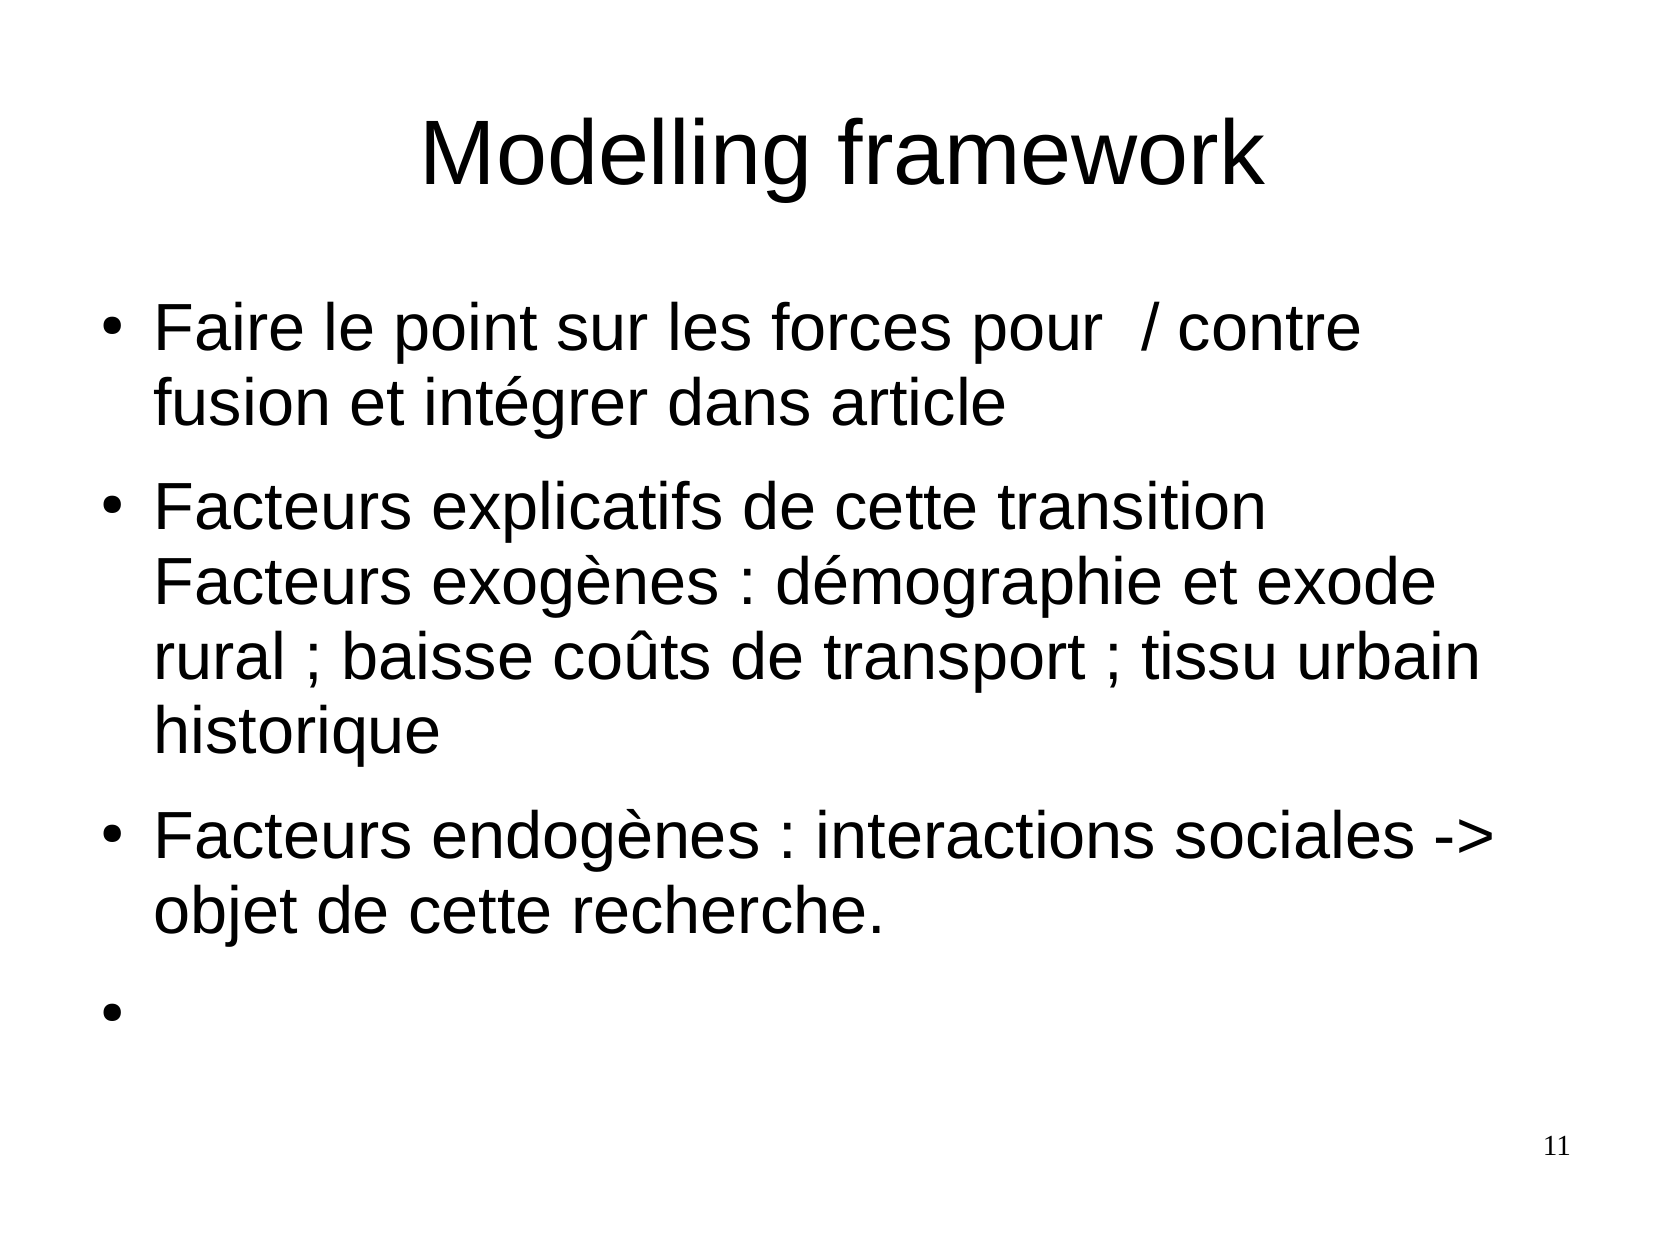

# Modelling framework
Faire le point sur les forces pour / contre fusion et intégrer dans article
Facteurs explicatifs de cette transition Facteurs exogènes : démographie et exode rural ; baisse coûts de transport ; tissu urbain historique
Facteurs endogènes : interactions sociales -> objet de cette recherche.
11